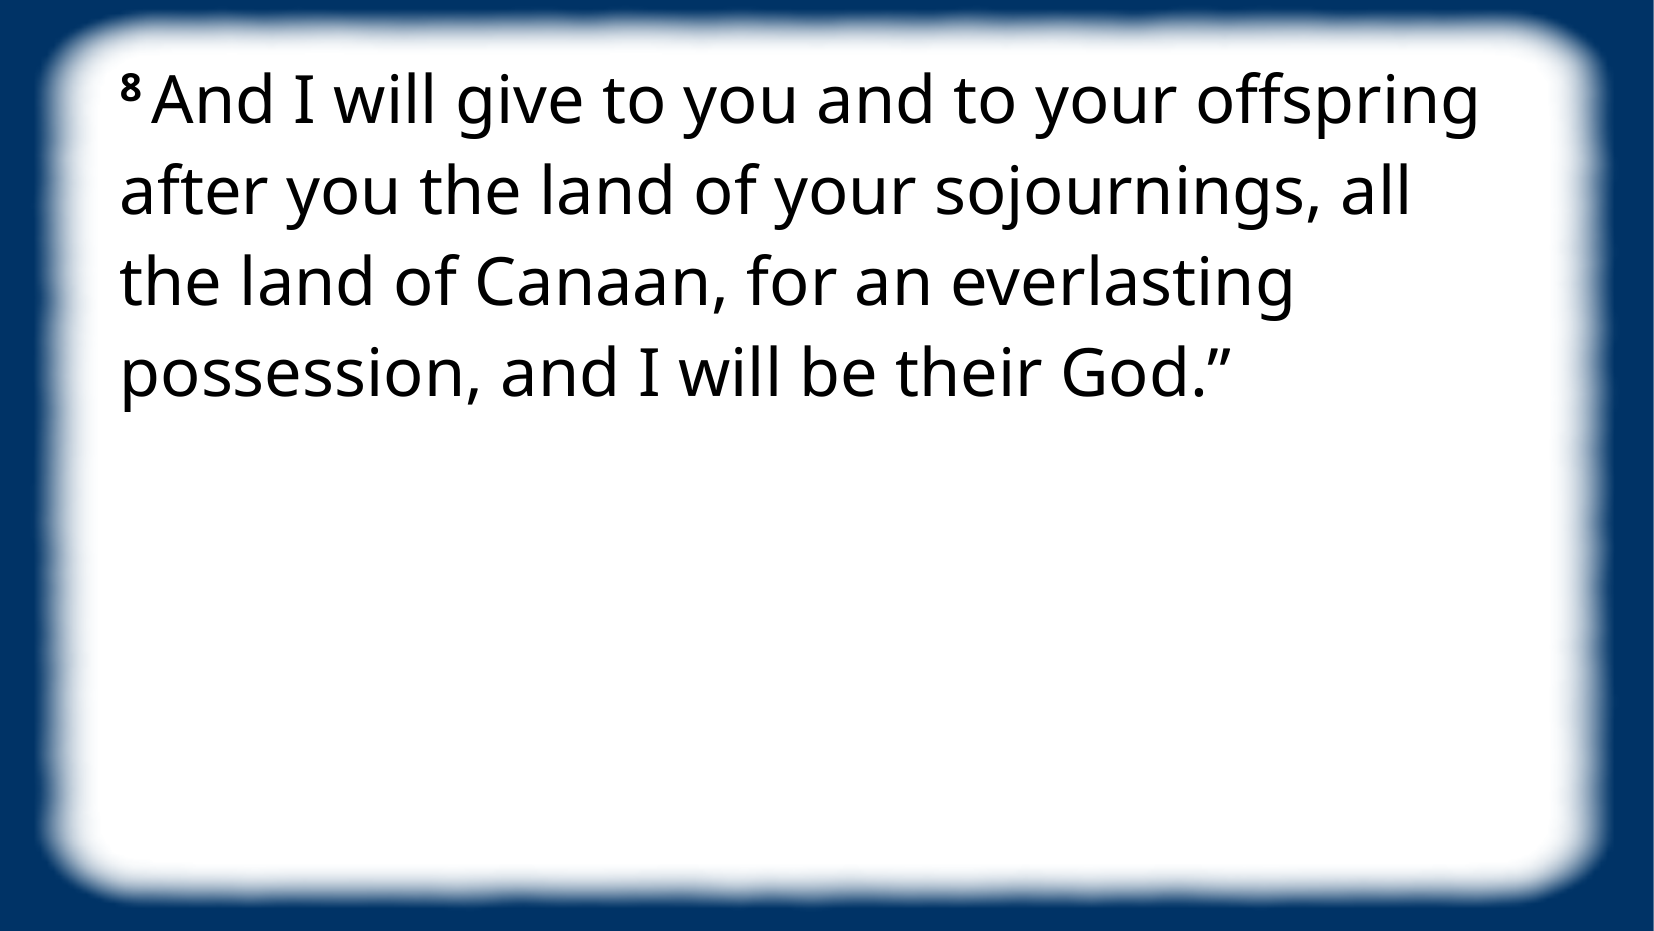

8 And I will give to you and to your offspring after you the land of your sojournings, all the land of Canaan, for an everlasting possession, and I will be their God.”